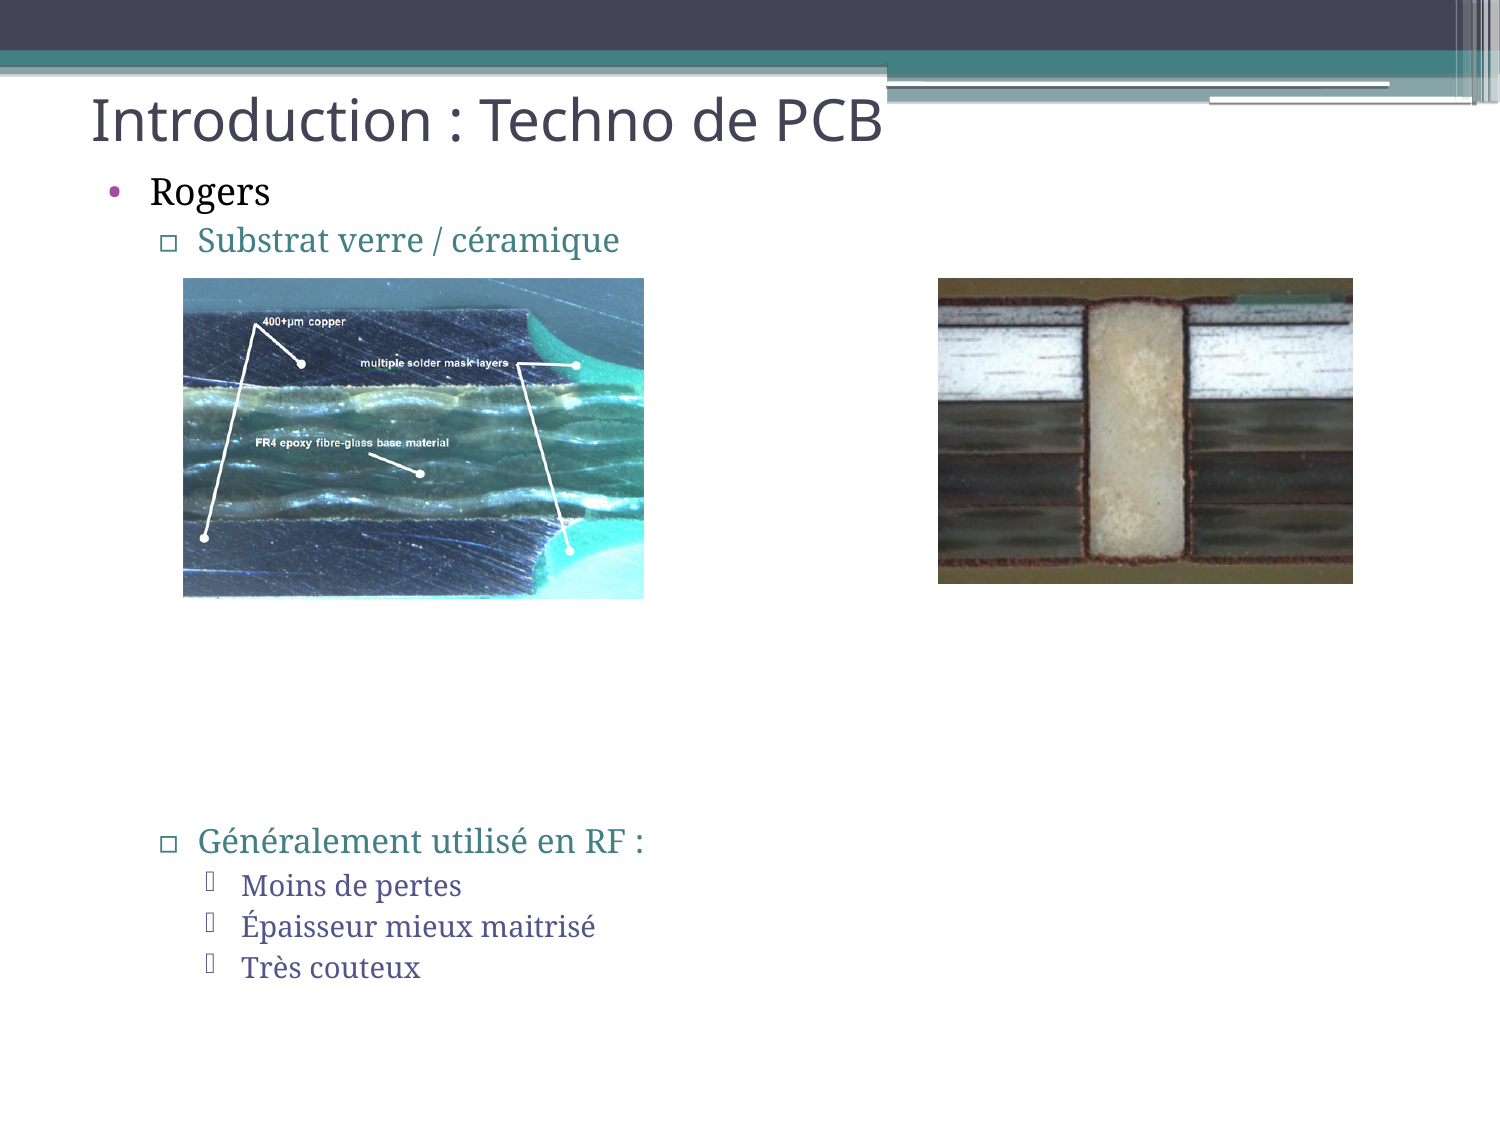

# Introduction : Techno de PCB
Rogers
Substrat verre / céramique
Généralement utilisé en RF :
Moins de pertes
Épaisseur mieux maitrisé
Très couteux